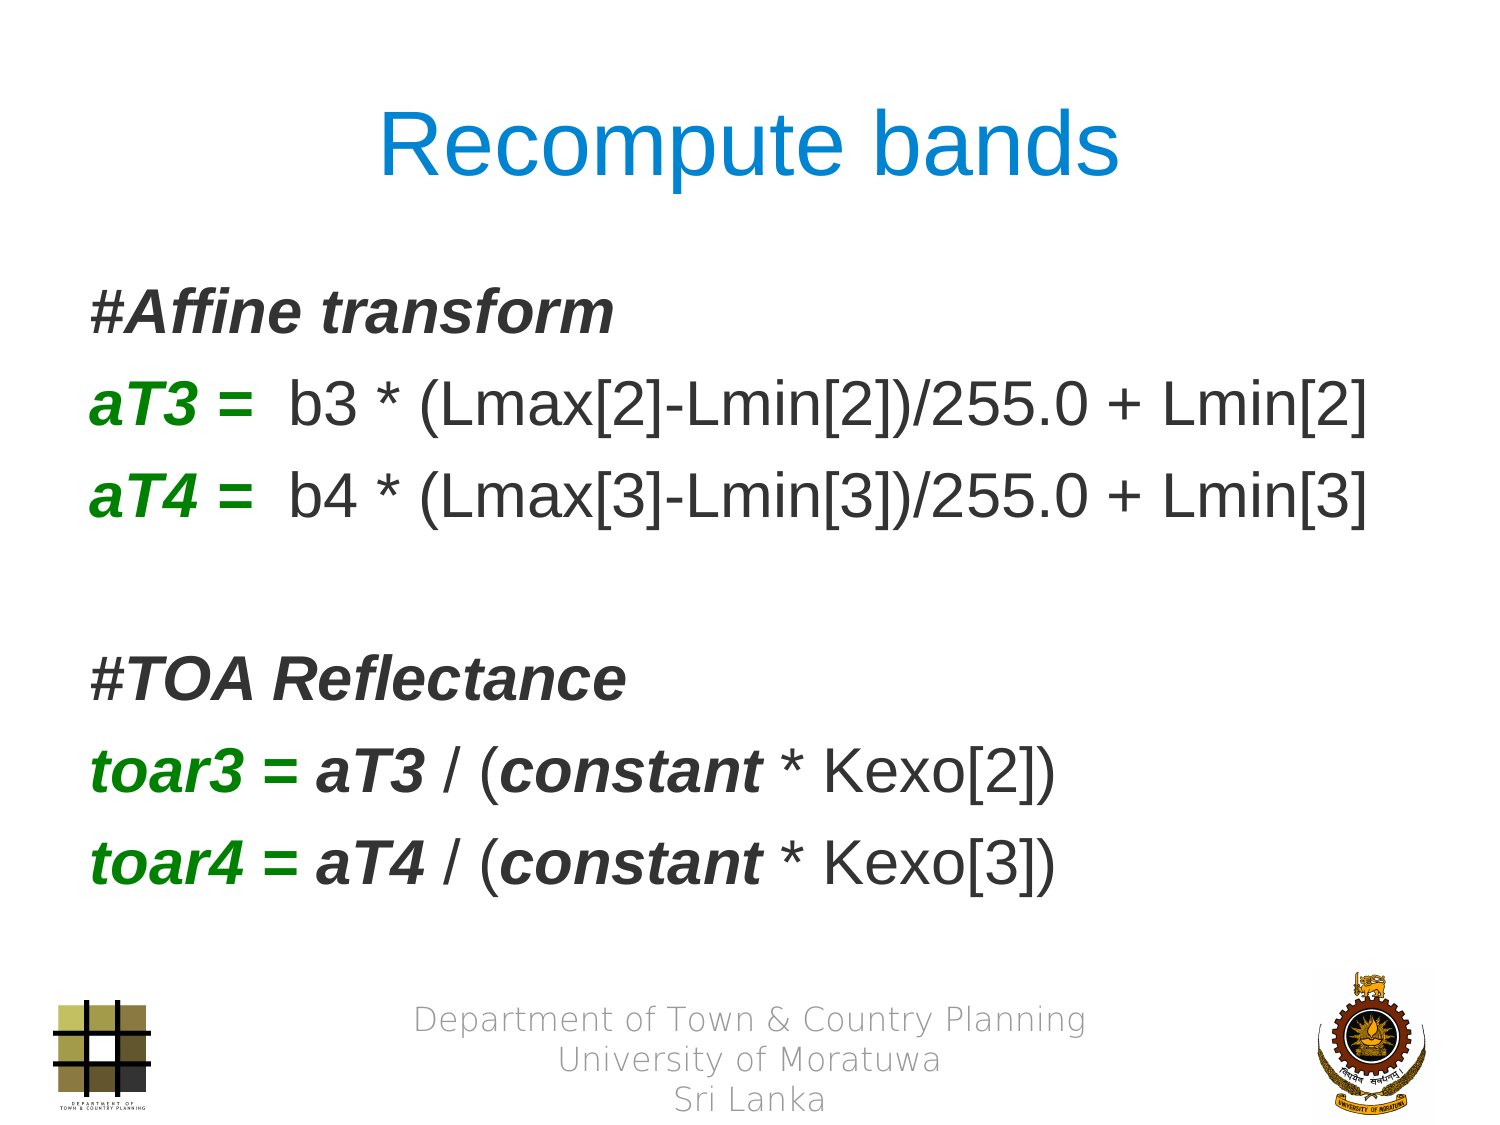

# Recompute bands
#Affine transform
aT3 = b3 * (Lmax[2]-Lmin[2])/255.0 + Lmin[2]
aT4 = b4 * (Lmax[3]-Lmin[3])/255.0 + Lmin[3]
#TOA Reflectance
toar3 = aT3 / (constant * Kexo[2])
toar4 = aT4 / (constant * Kexo[3])